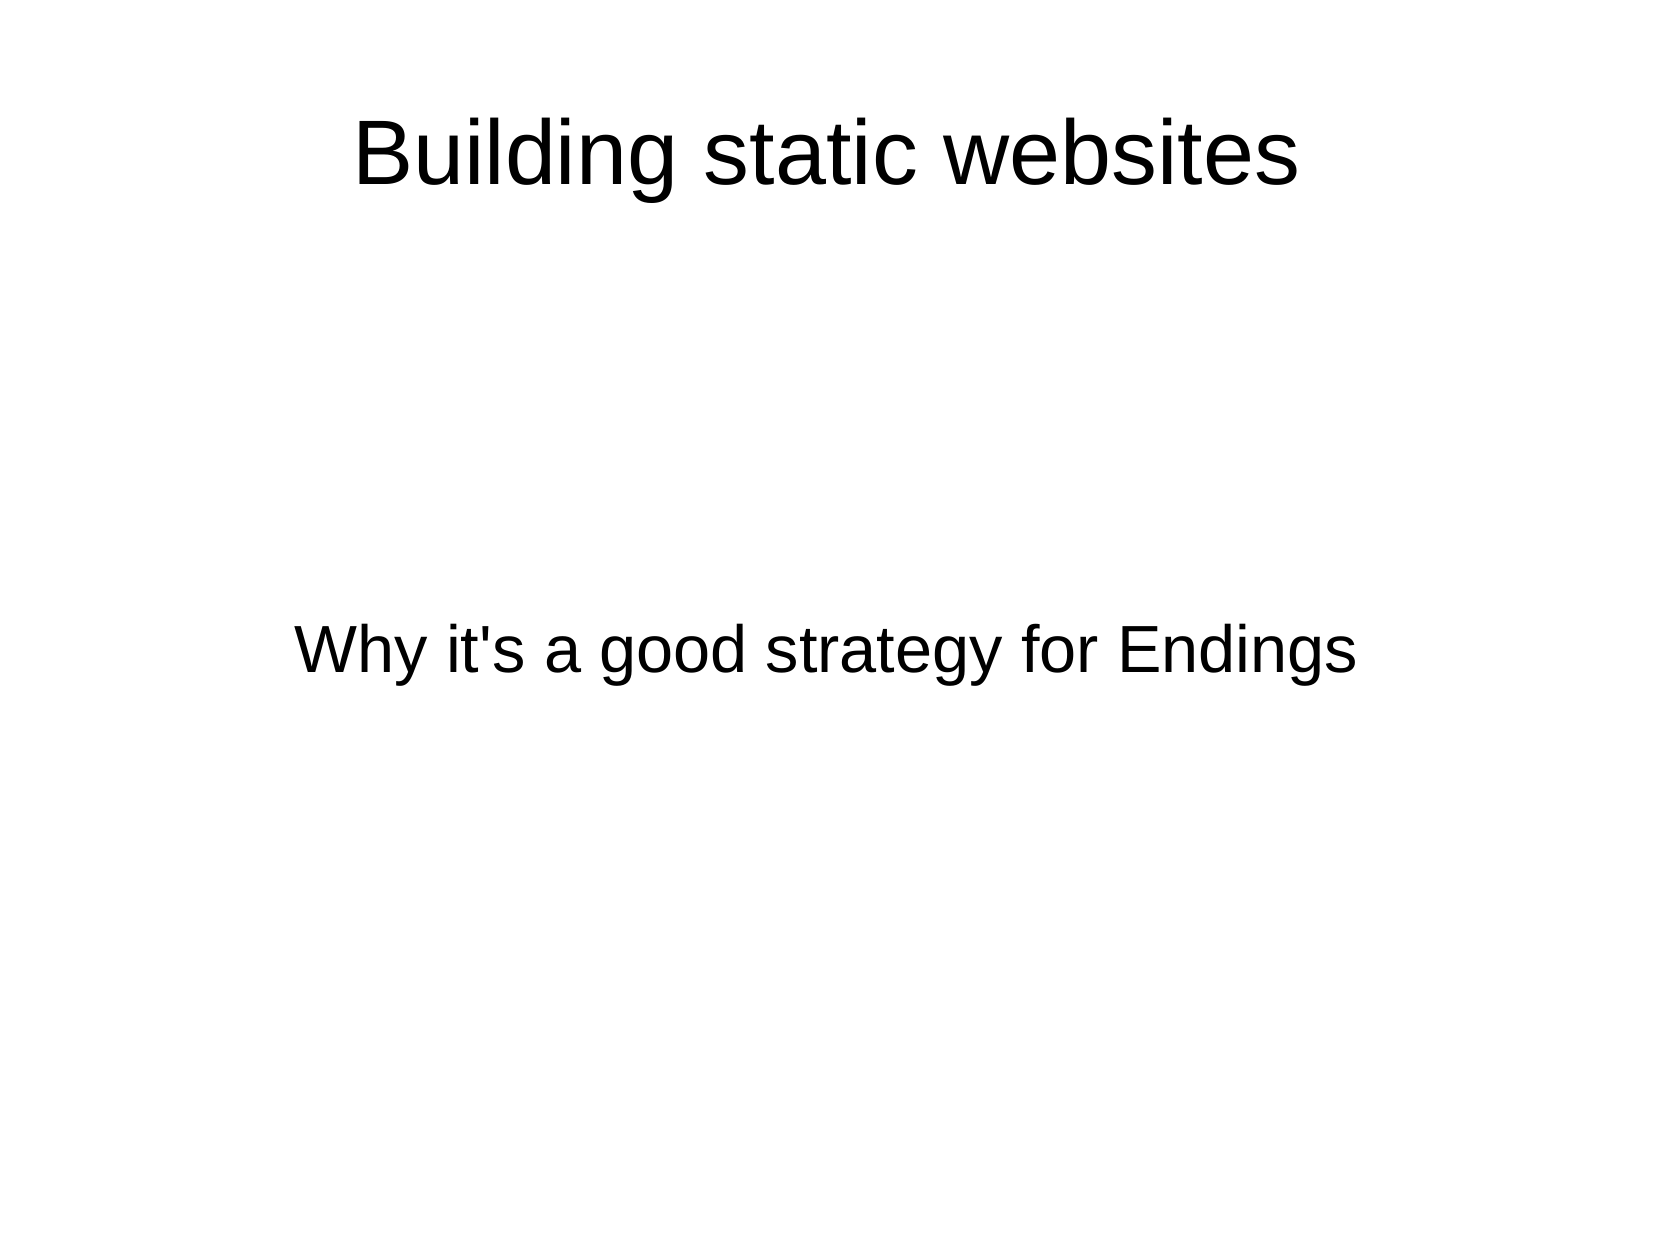

# Building static websites
Why it's a good strategy for Endings